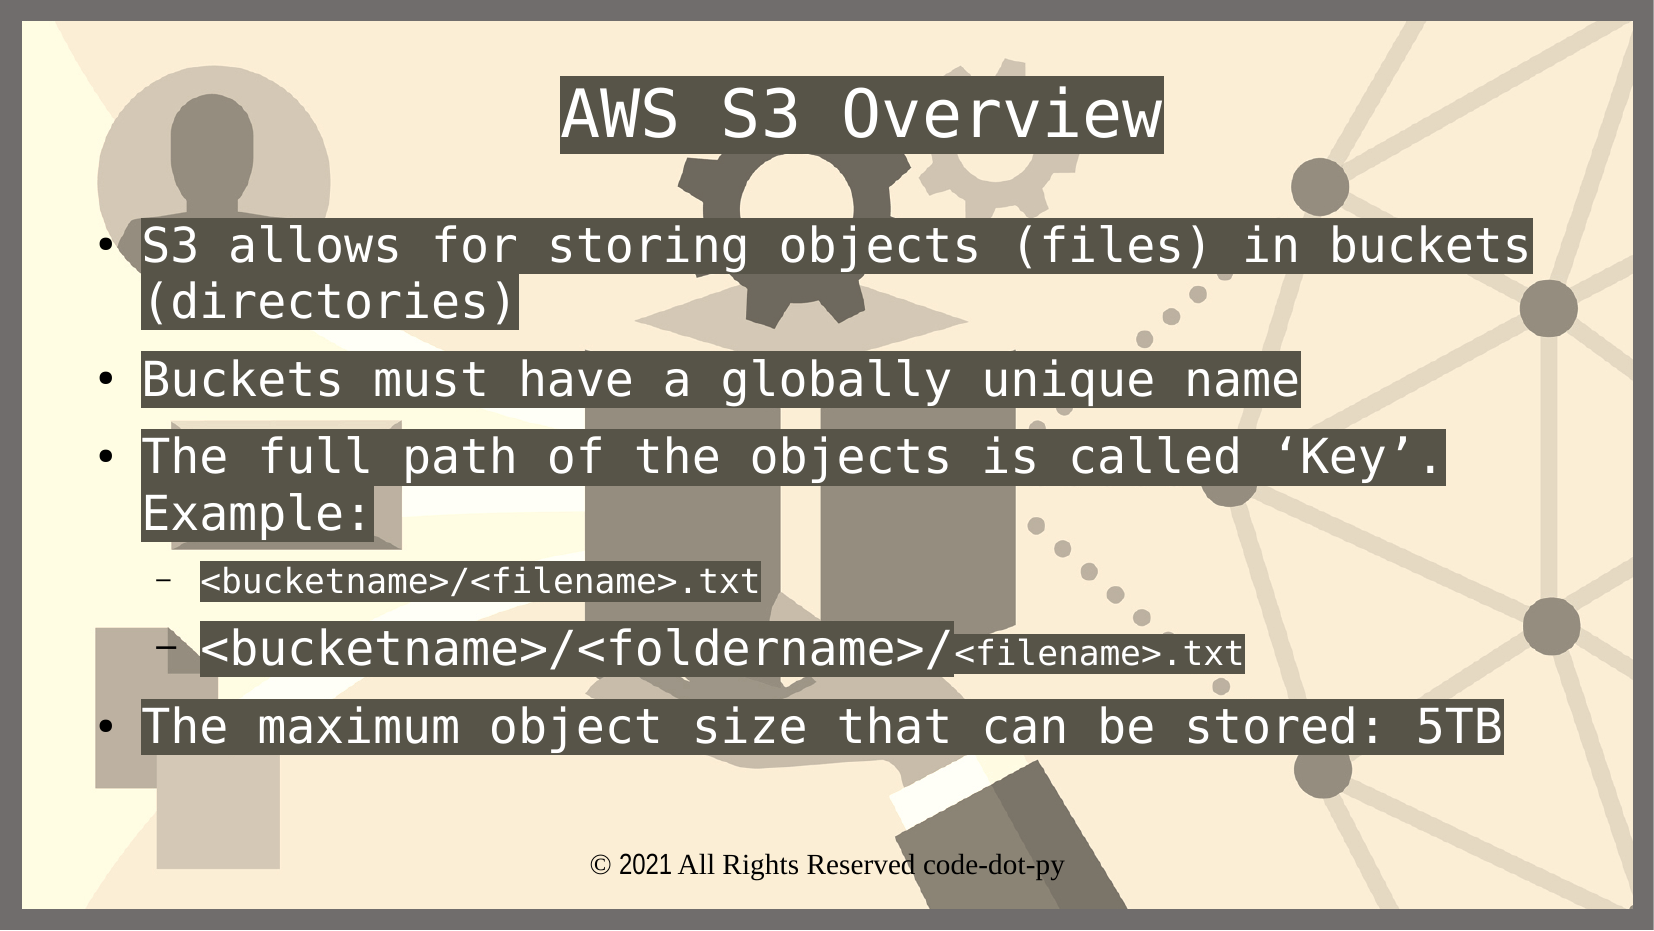

# AWS S3 Overview
S3 allows for storing objects (files) in buckets (directories)
Buckets must have a globally unique name
The full path of the objects is called ‘Key’. Example:
<bucketname>/<filename>.txt
<bucketname>/<foldername>/<filename>.txt
The maximum object size that can be stored: 5TB